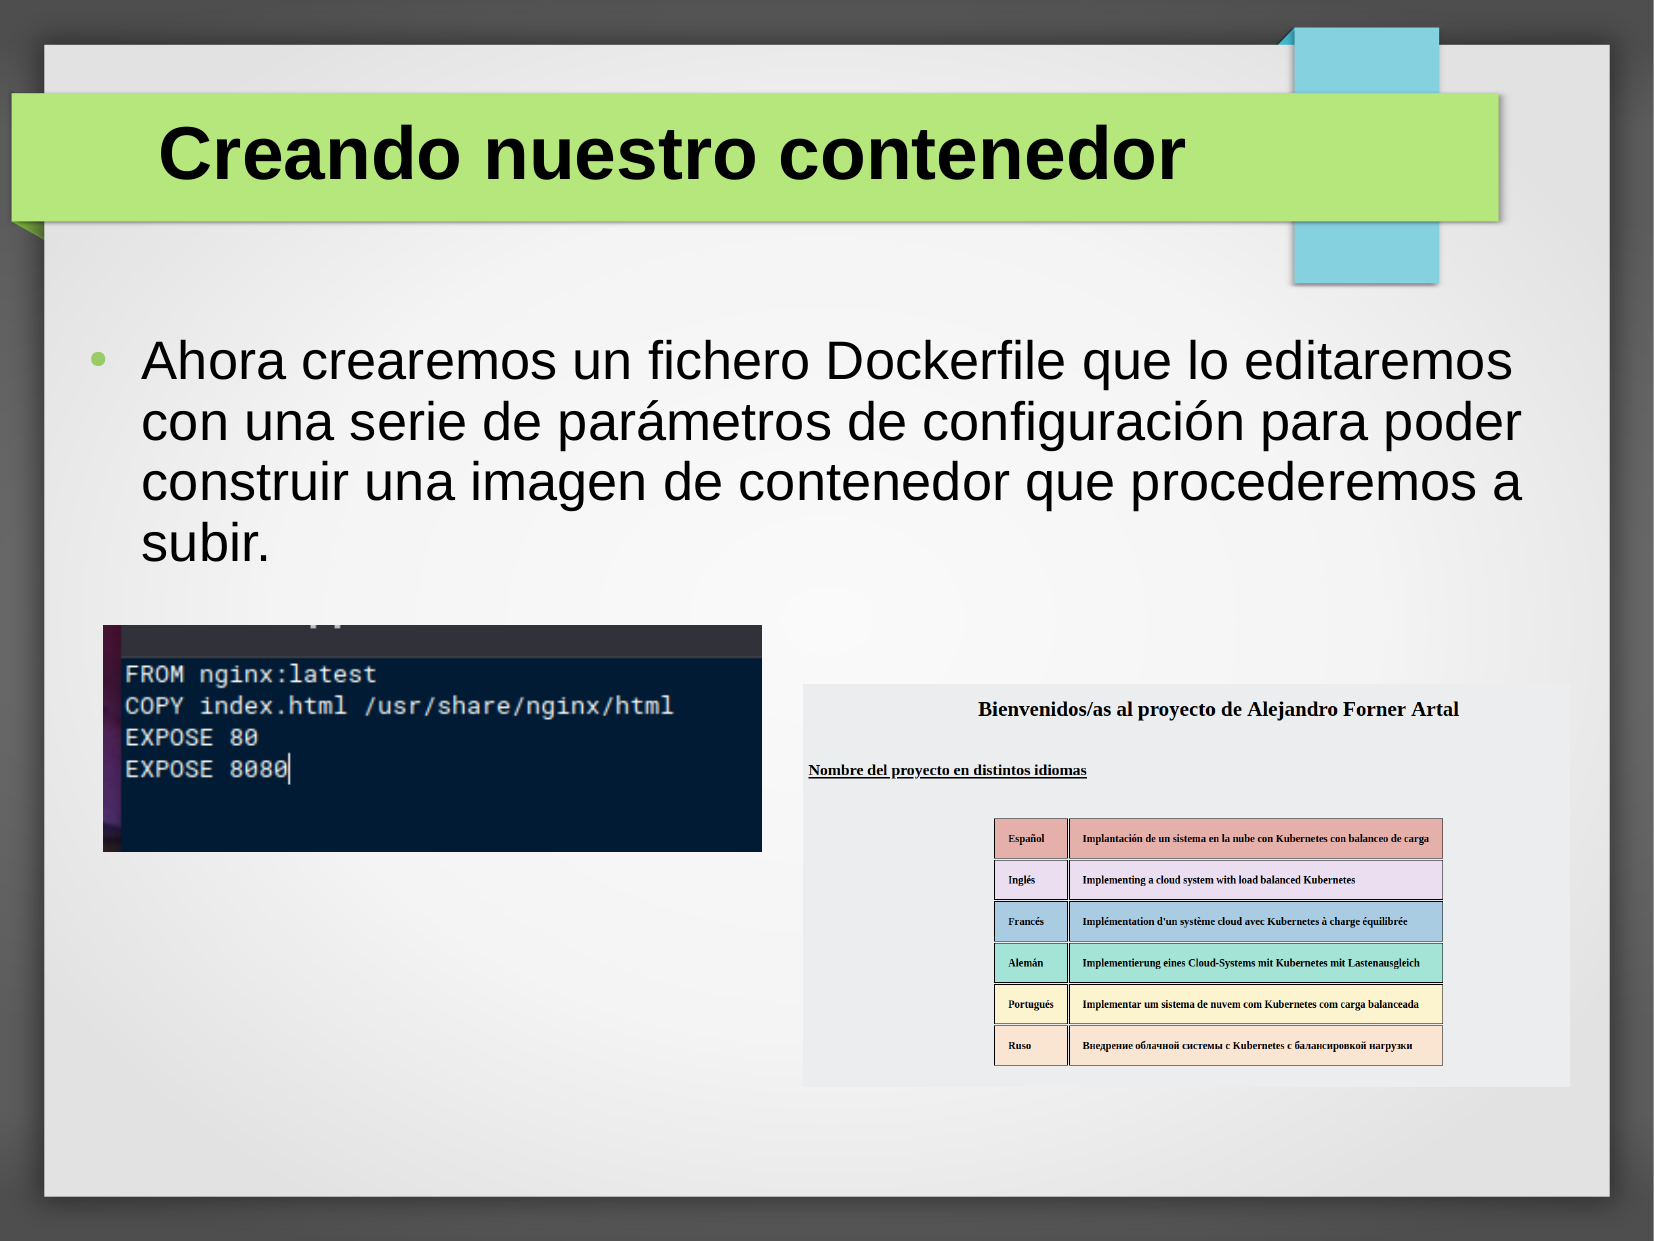

# Creando nuestro contenedor
Ahora crearemos un fichero Dockerfile que lo editaremos con una serie de parámetros de configuración para poder construir una imagen de contenedor que procederemos a subir.